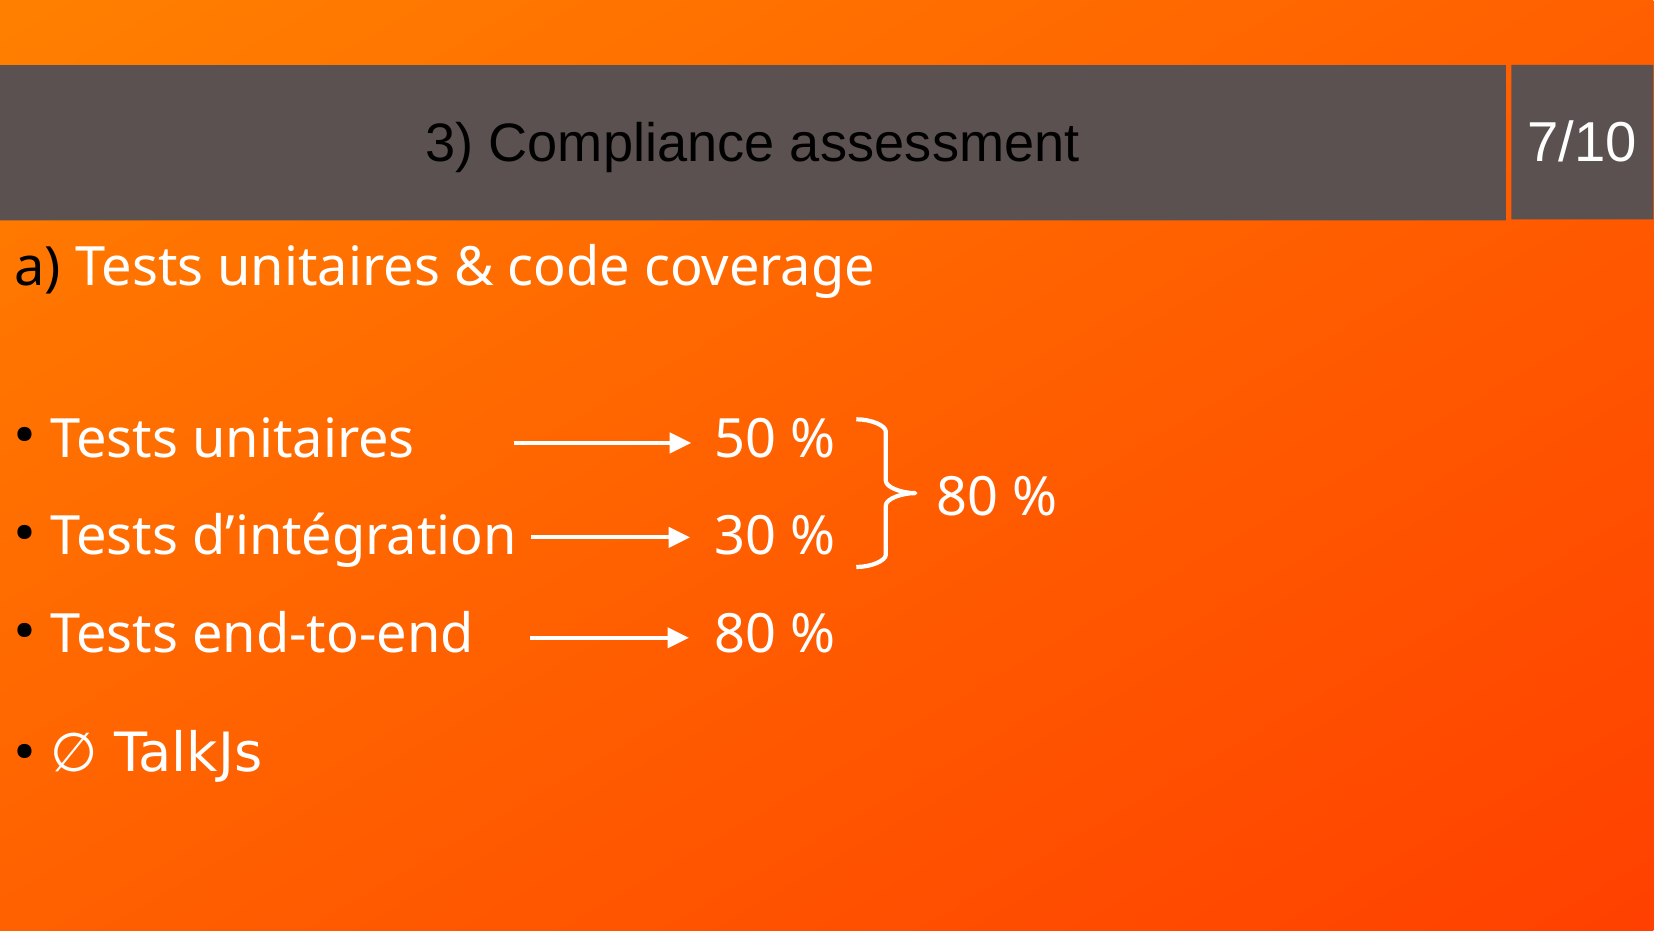

# Compliance assessment
7/10
 Tests unitaires & code coverage
Tests unitaires					50 %
Tests d’intégration			30 %
Tests end-to-end				80 %
∅ TalkJs
80 %